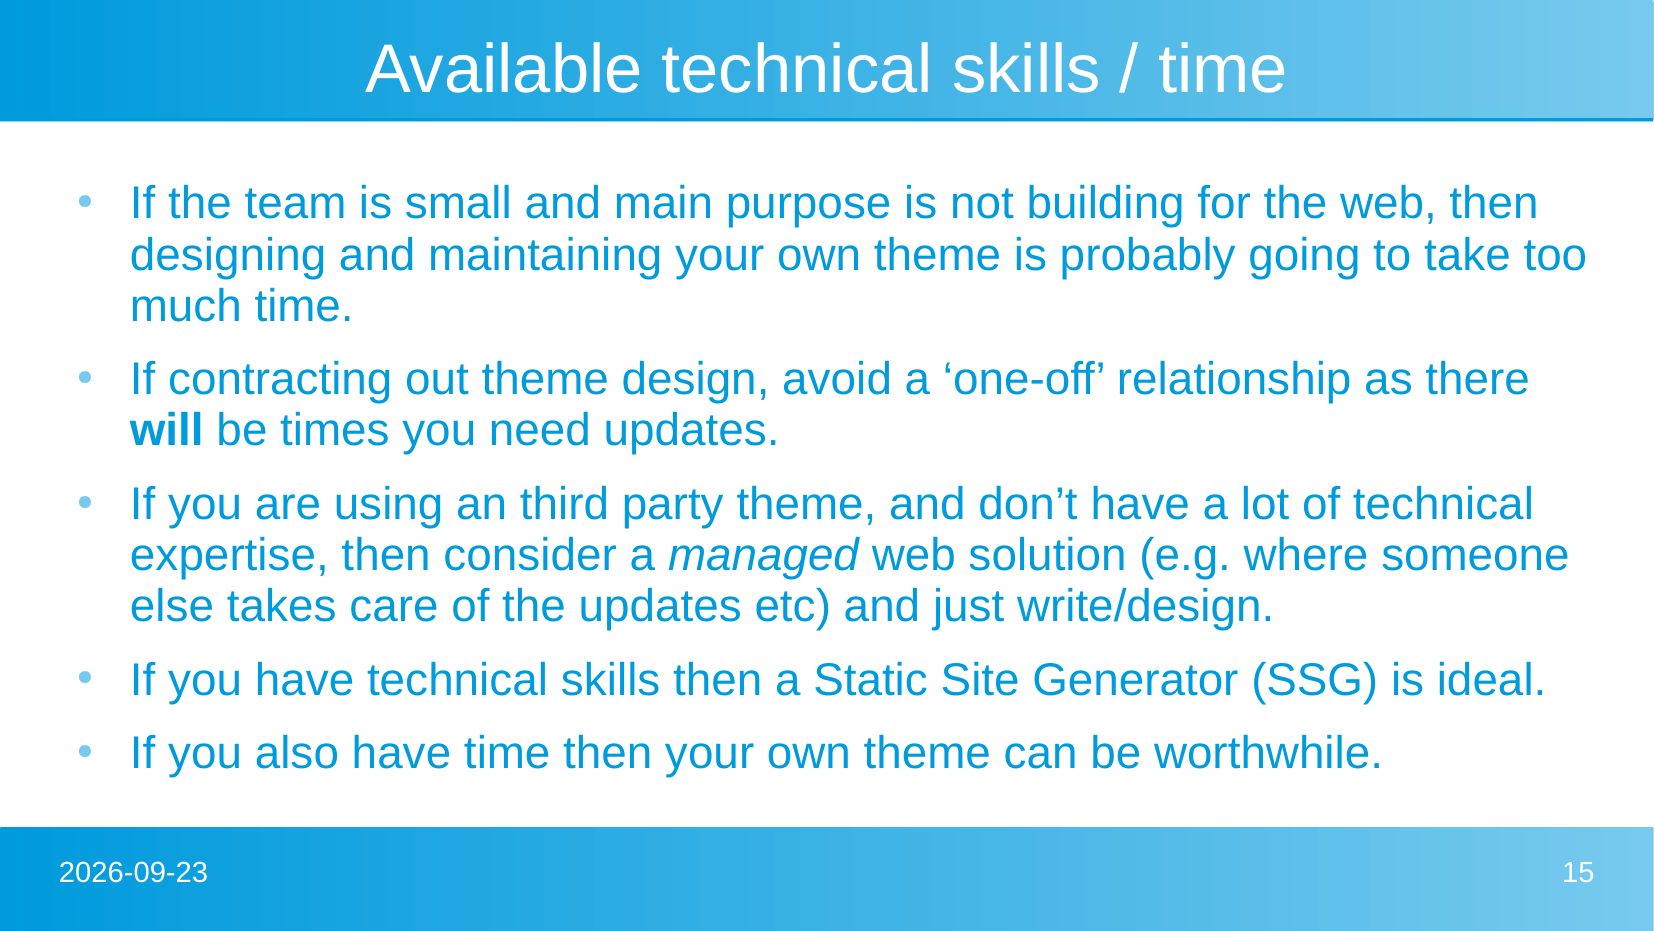

# Available technical skills / time
If the team is small and main purpose is not building for the web, then designing and maintaining your own theme is probably going to take too much time.
If contracting out theme design, avoid a ‘one-off’ relationship as there will be times you need updates.
If you are using an third party theme, and don’t have a lot of technical expertise, then consider a managed web solution (e.g. where someone else takes care of the updates etc) and just write/design.
If you have technical skills then a Static Site Generator (SSG) is ideal.
If you also have time then your own theme can be worthwhile.
15